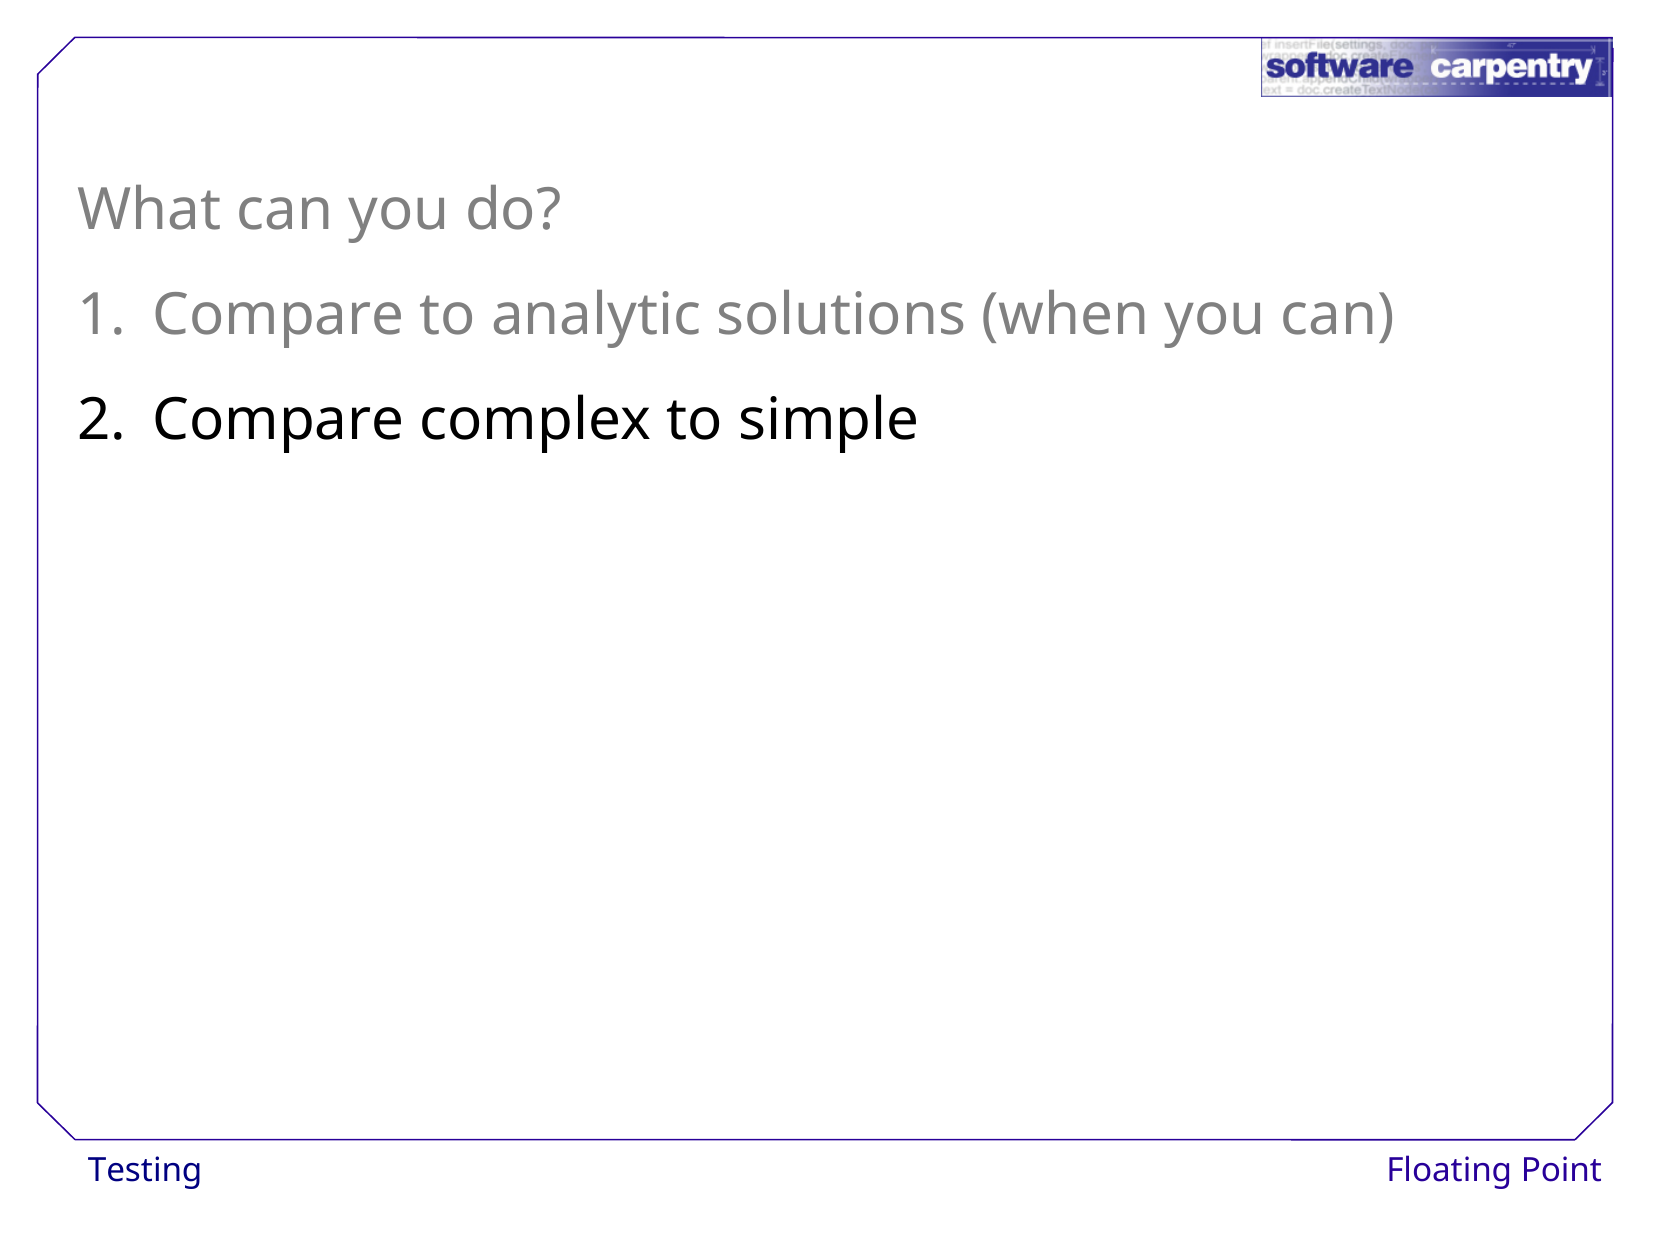

What can you do?
1.	Compare to analytic solutions (when you can)
2.	Compare complex to simple